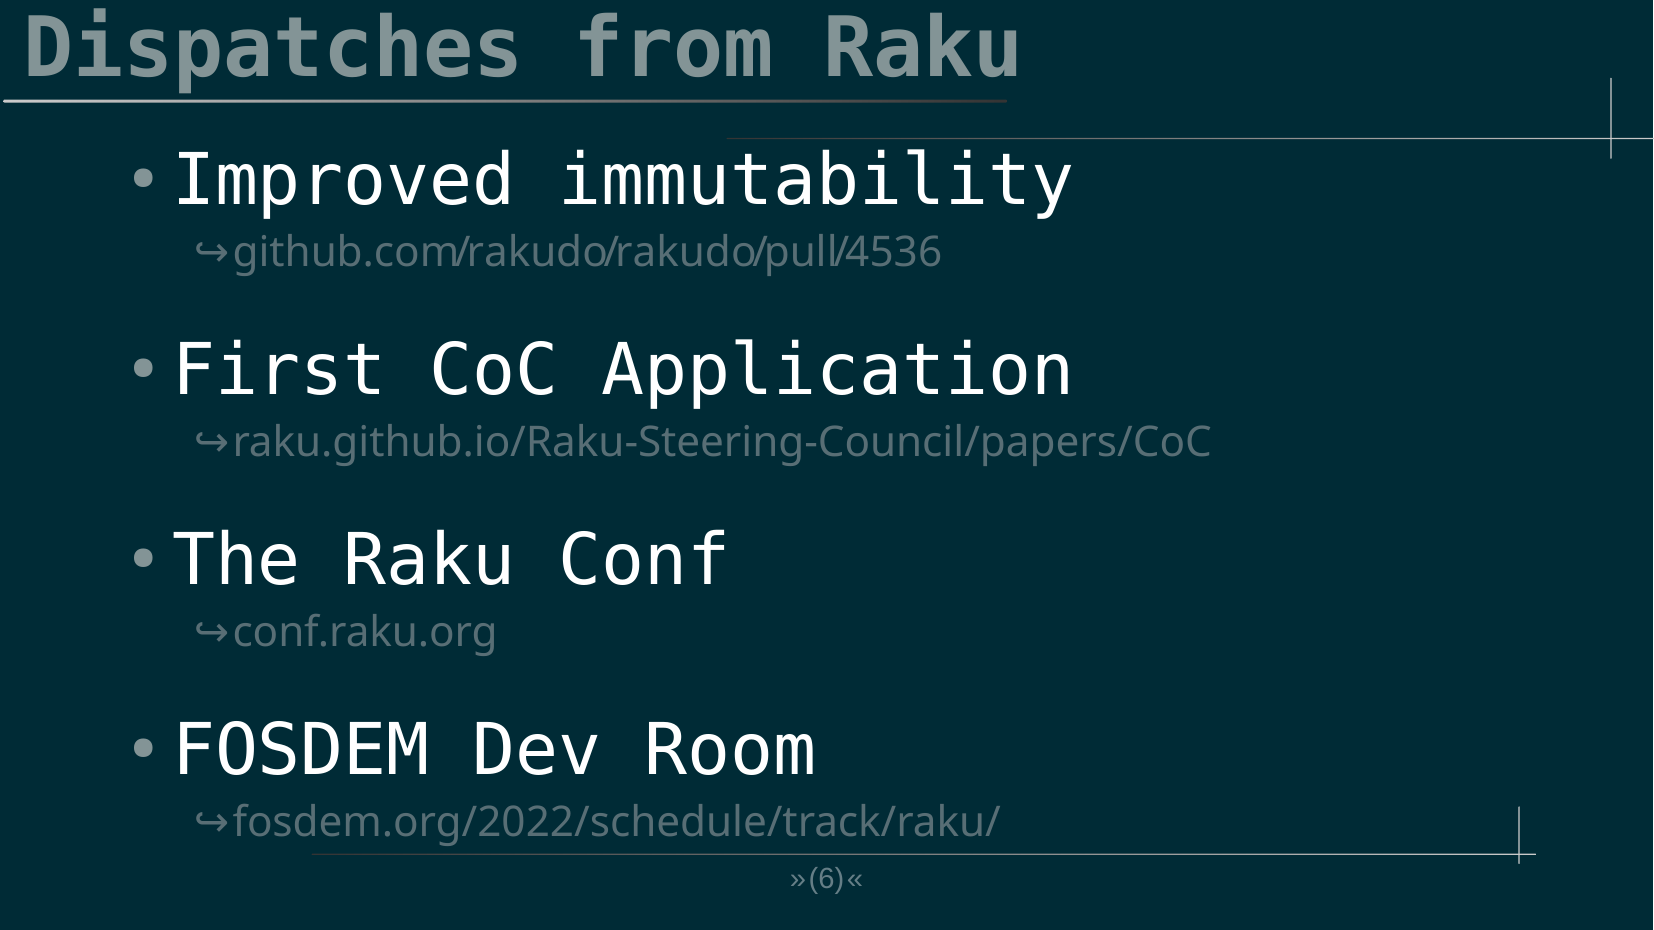

# Dispatches from Raku
Improved immutability
 ↪ github.com/rakudo/rakudo/pull/4536
First CoC Application
 ↪ raku.github.io/Raku-Steering-Council/papers/CoC
The Raku Conf
 ↪ conf.raku.org
FOSDEM Dev Room
 ↪ fosdem.org/2022/schedule/track/raku/